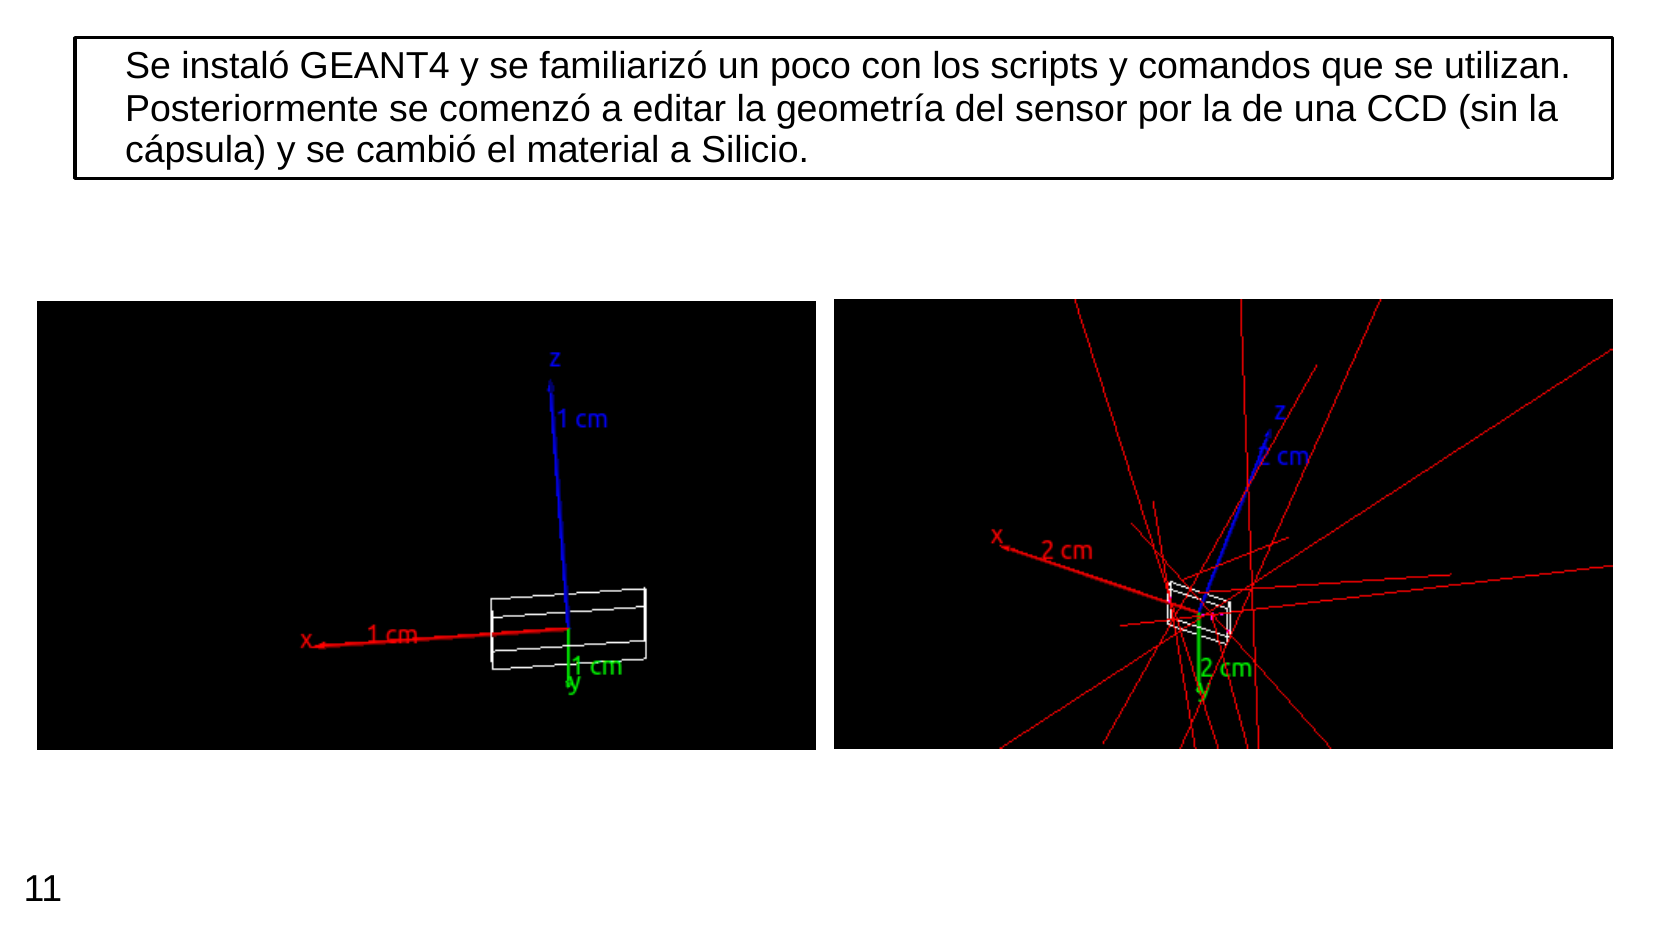

Se instaló GEANT4 y se familiarizó un poco con los scripts y comandos que se utilizan. Posteriormente se comenzó a editar la geometría del sensor por la de una CCD (sin la cápsula) y se cambió el material a Silicio.